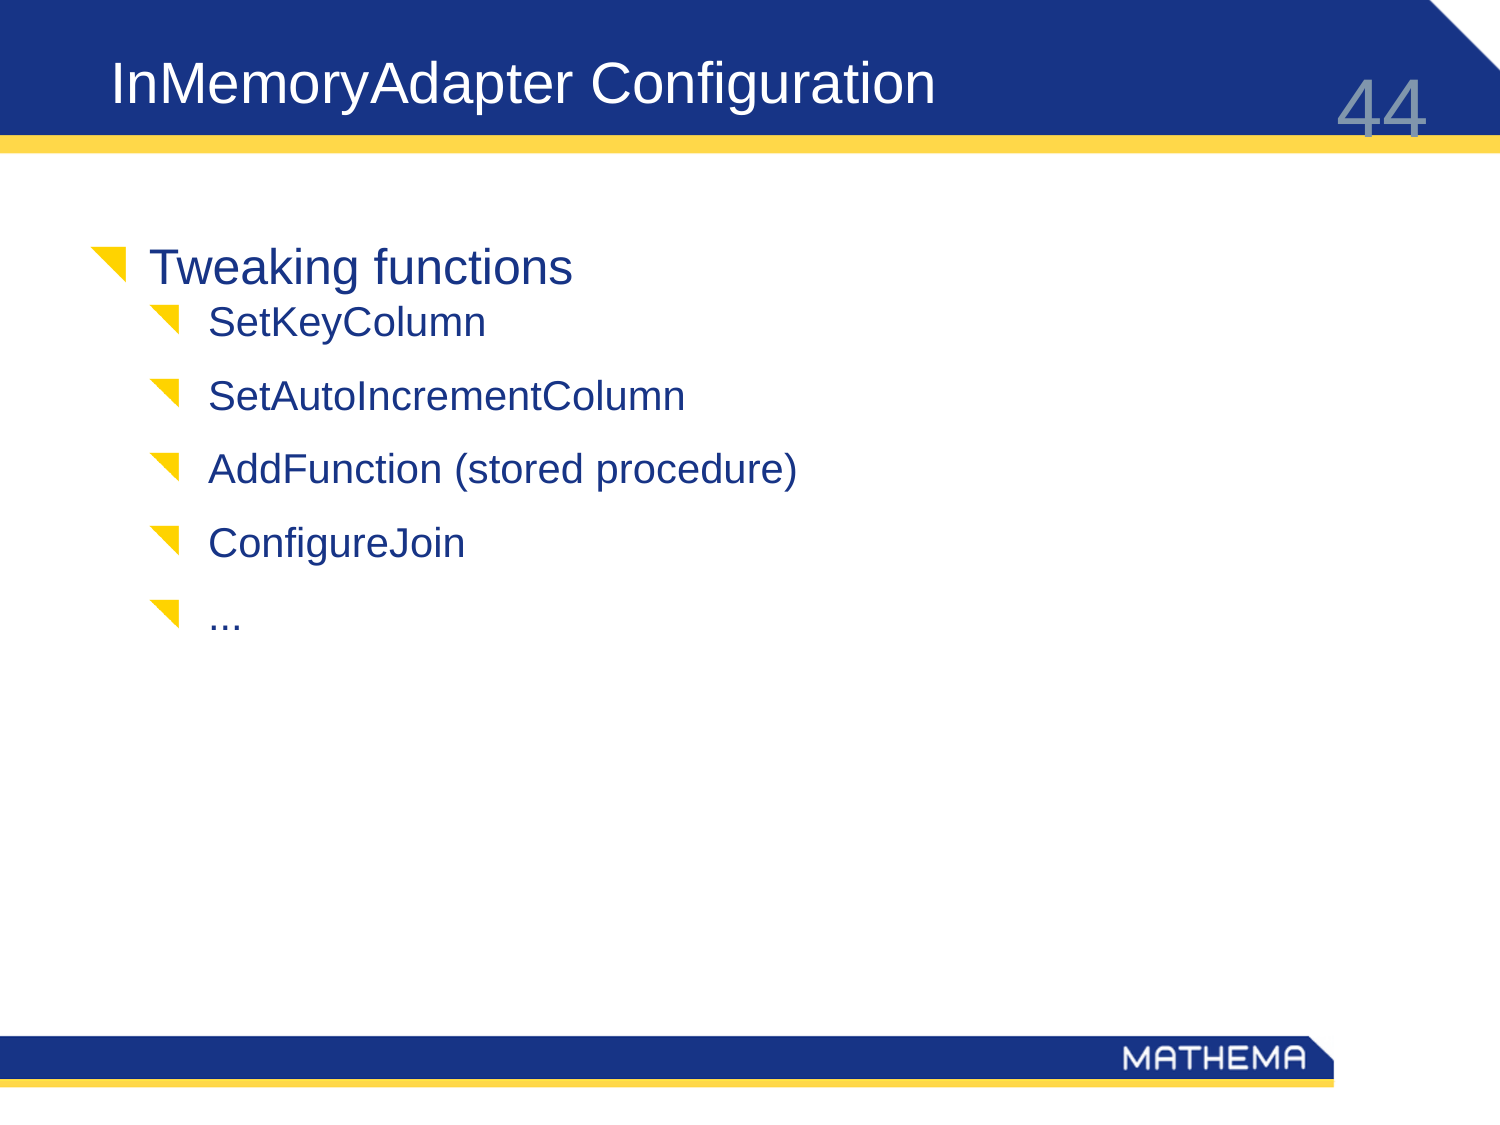

# InMemoryAdapter Configuration
44
Tweaking functions
SetKeyColumn
SetAutoIncrementColumn
AddFunction (stored procedure)
ConfigureJoin
...